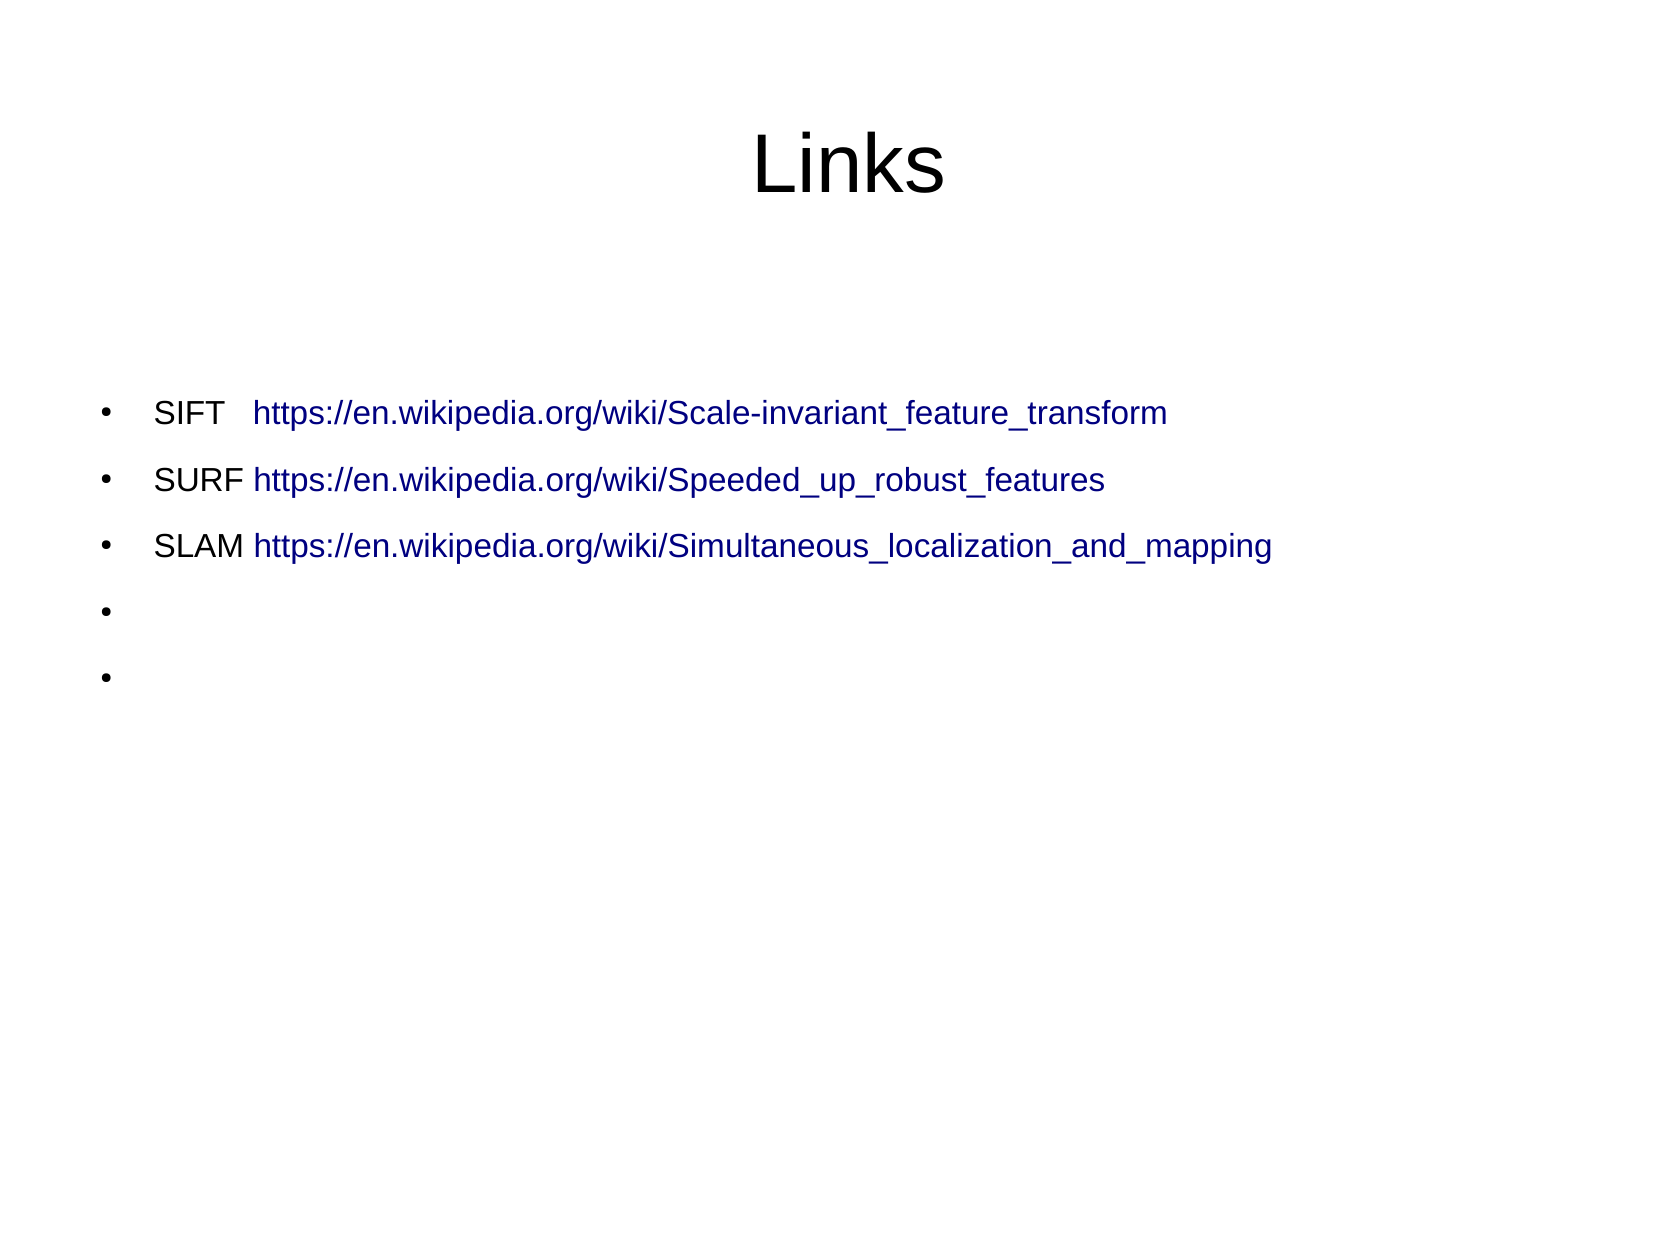

# Links
SIFT https://en.wikipedia.org/wiki/Scale-invariant_feature_transform
SURF https://en.wikipedia.org/wiki/Speeded_up_robust_features
SLAM https://en.wikipedia.org/wiki/Simultaneous_localization_and_mapping